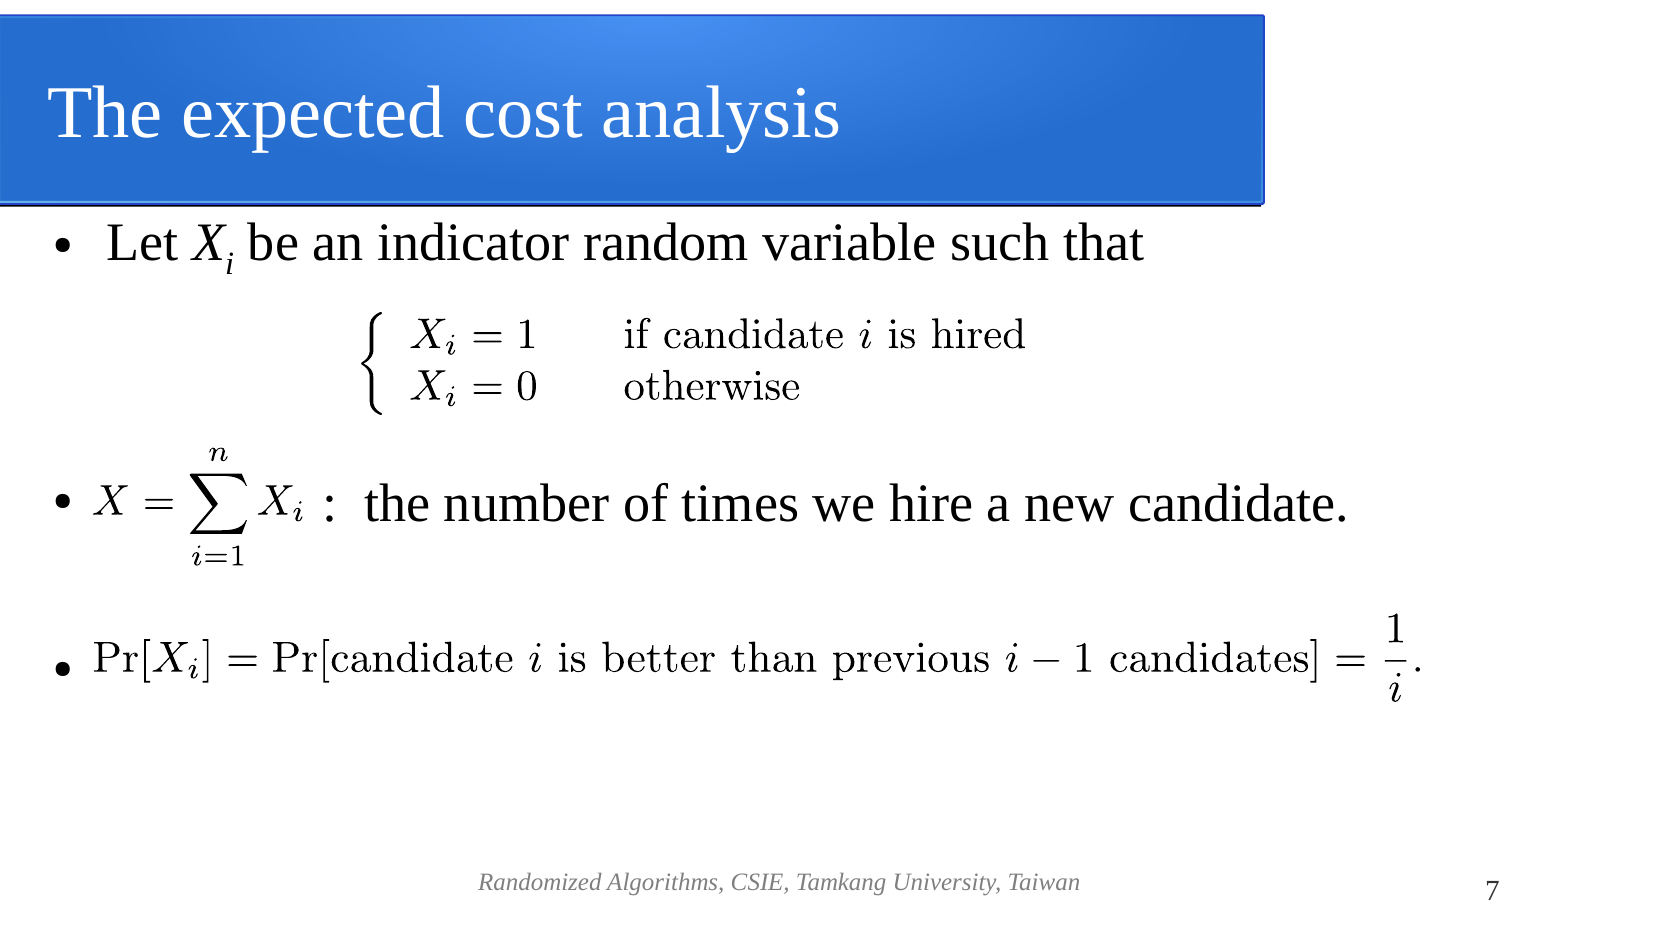

# The expected cost analysis
Let Xi be an indicator random variable such that
 : the number of times we hire a new candidate.
Randomized Algorithms, CSIE, Tamkang University, Taiwan
7